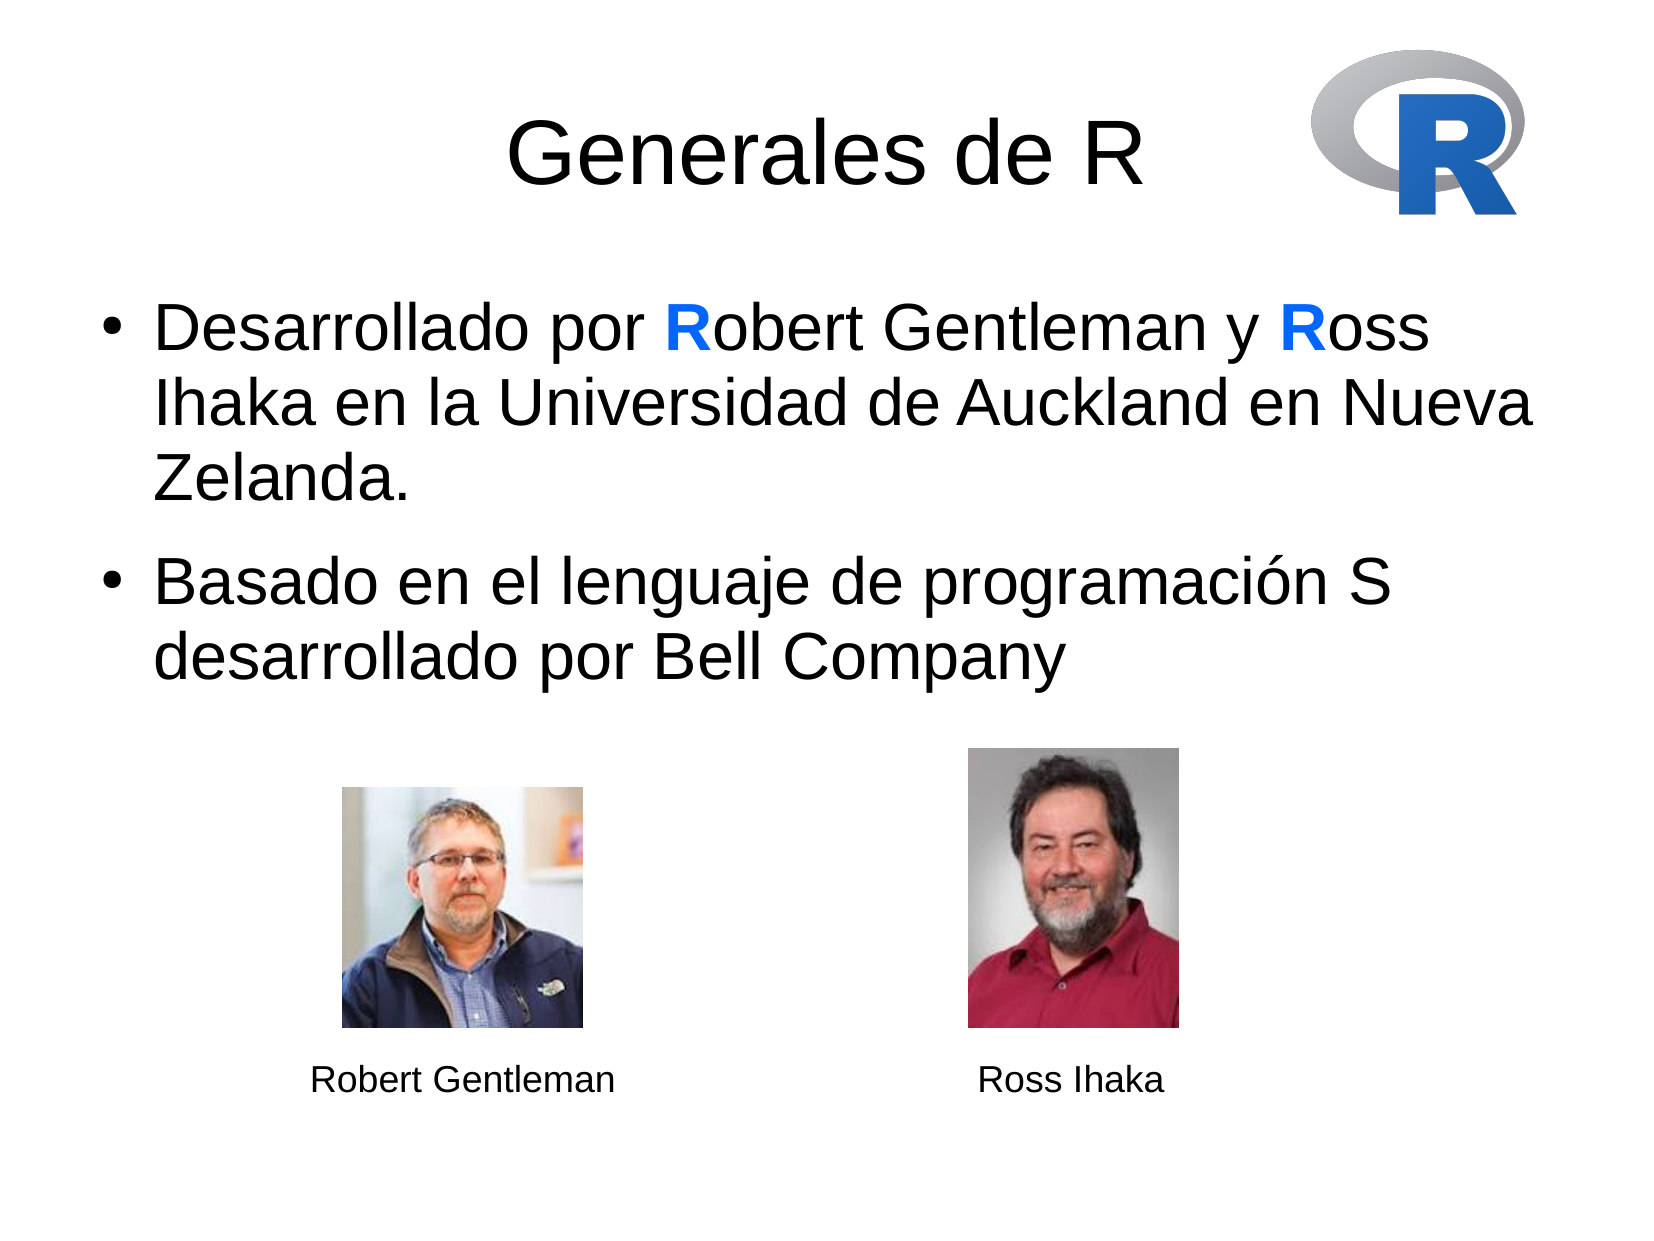

# Generales de R
Desarrollado por Robert Gentleman y Ross Ihaka en la Universidad de Auckland en Nueva Zelanda.
Basado en el lenguaje de programación S desarrollado por Bell Company
Robert Gentleman
Ross Ihaka